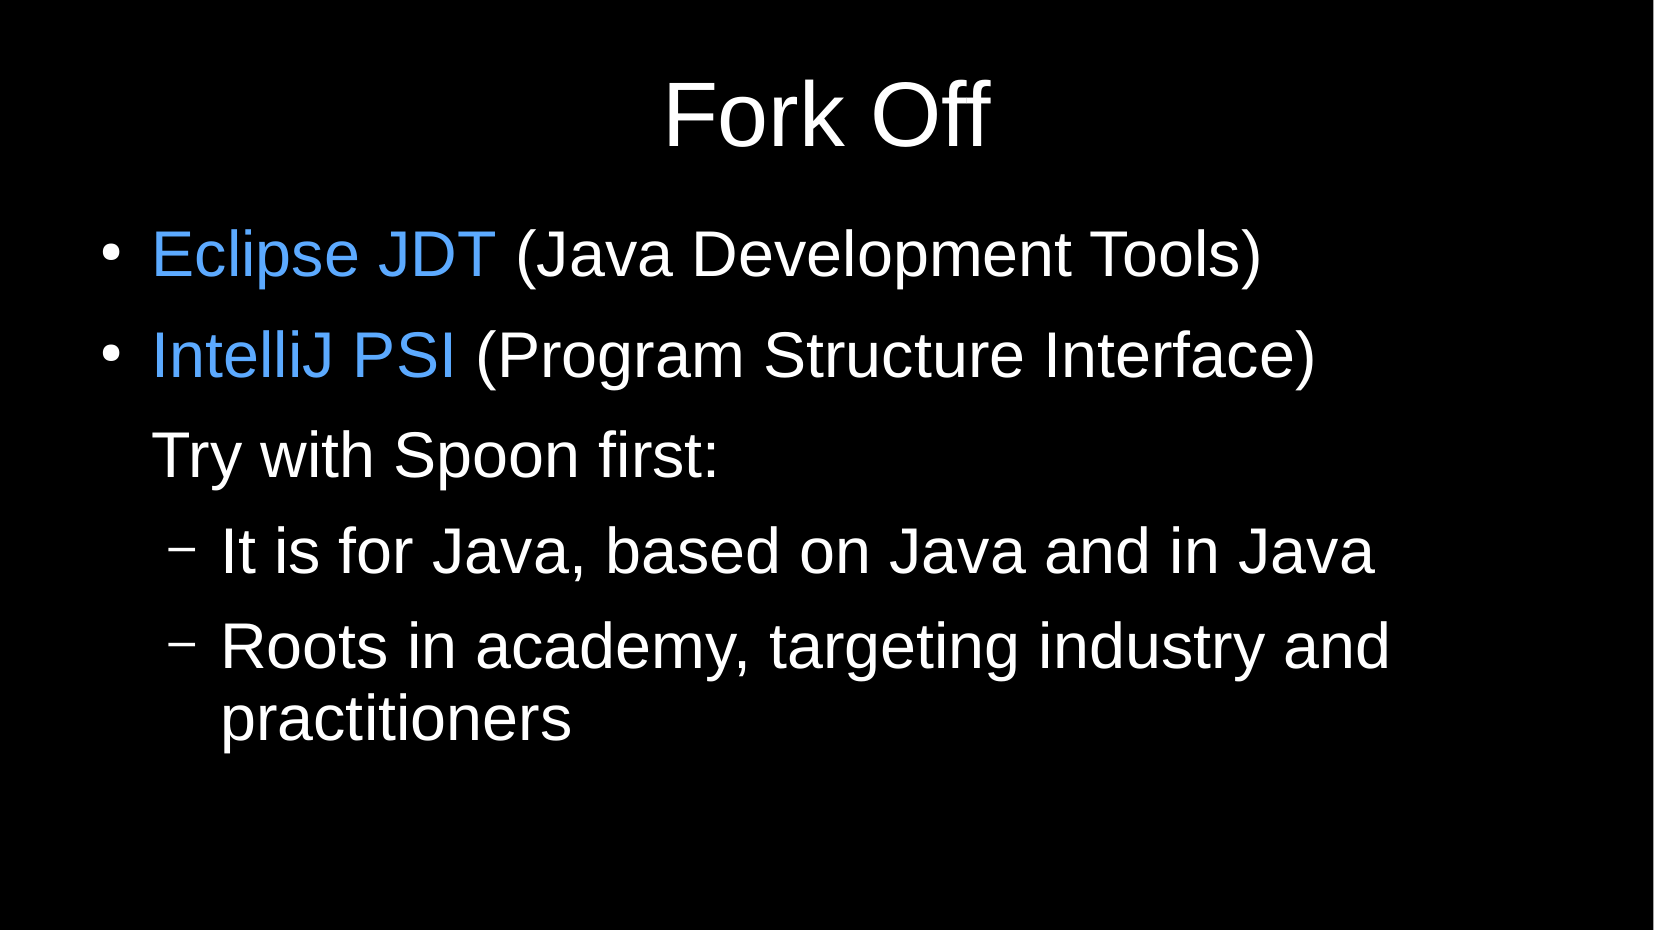

# Fork Off
Eclipse JDT (Java Development Tools)
IntelliJ PSI (Program Structure Interface)
Try with Spoon first:
It is for Java, based on Java and in Java
Roots in academy, targeting industry and practitioners